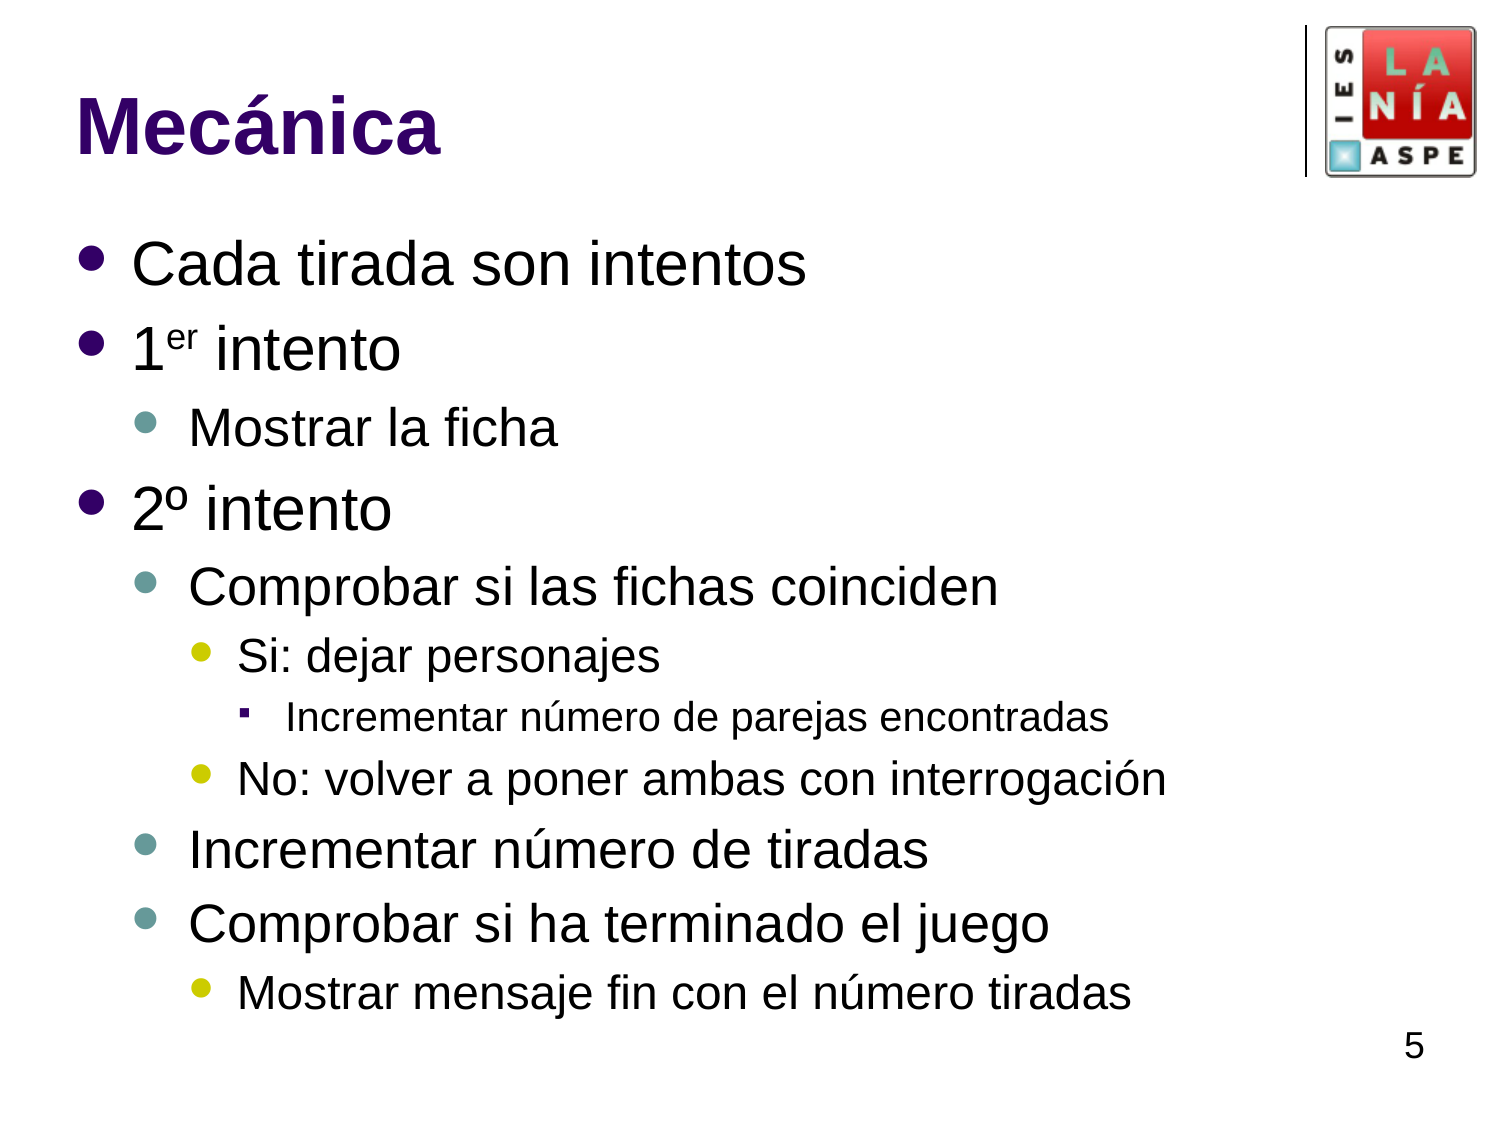

# Mecánica
Cada tirada son intentos
1er intento
Mostrar la ficha
2º intento
Comprobar si las fichas coinciden
Si: dejar personajes
Incrementar número de parejas encontradas
No: volver a poner ambas con interrogación
Incrementar número de tiradas
Comprobar si ha terminado el juego
Mostrar mensaje fin con el número tiradas
5